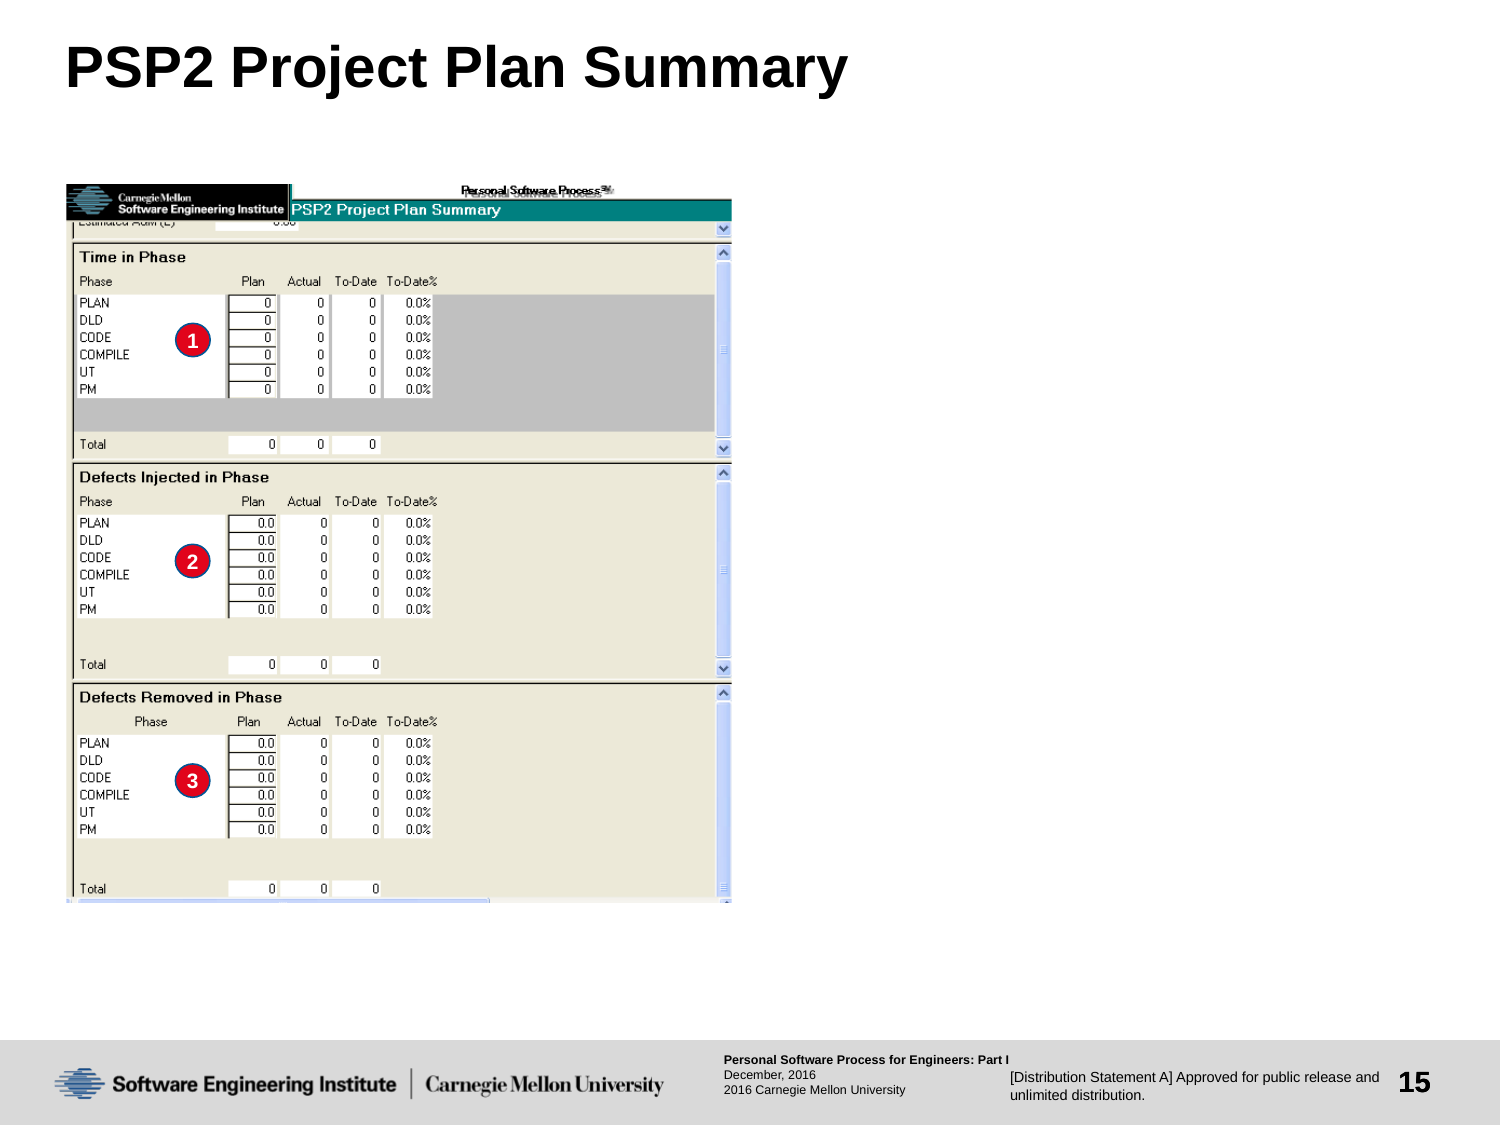

# PSP2 Project Plan Summary
Complete your estimates of
Time in phase
Defects injected in phase
Defects removed in phase
Enter these values on the PSP2 project plan summary.
1
2
3